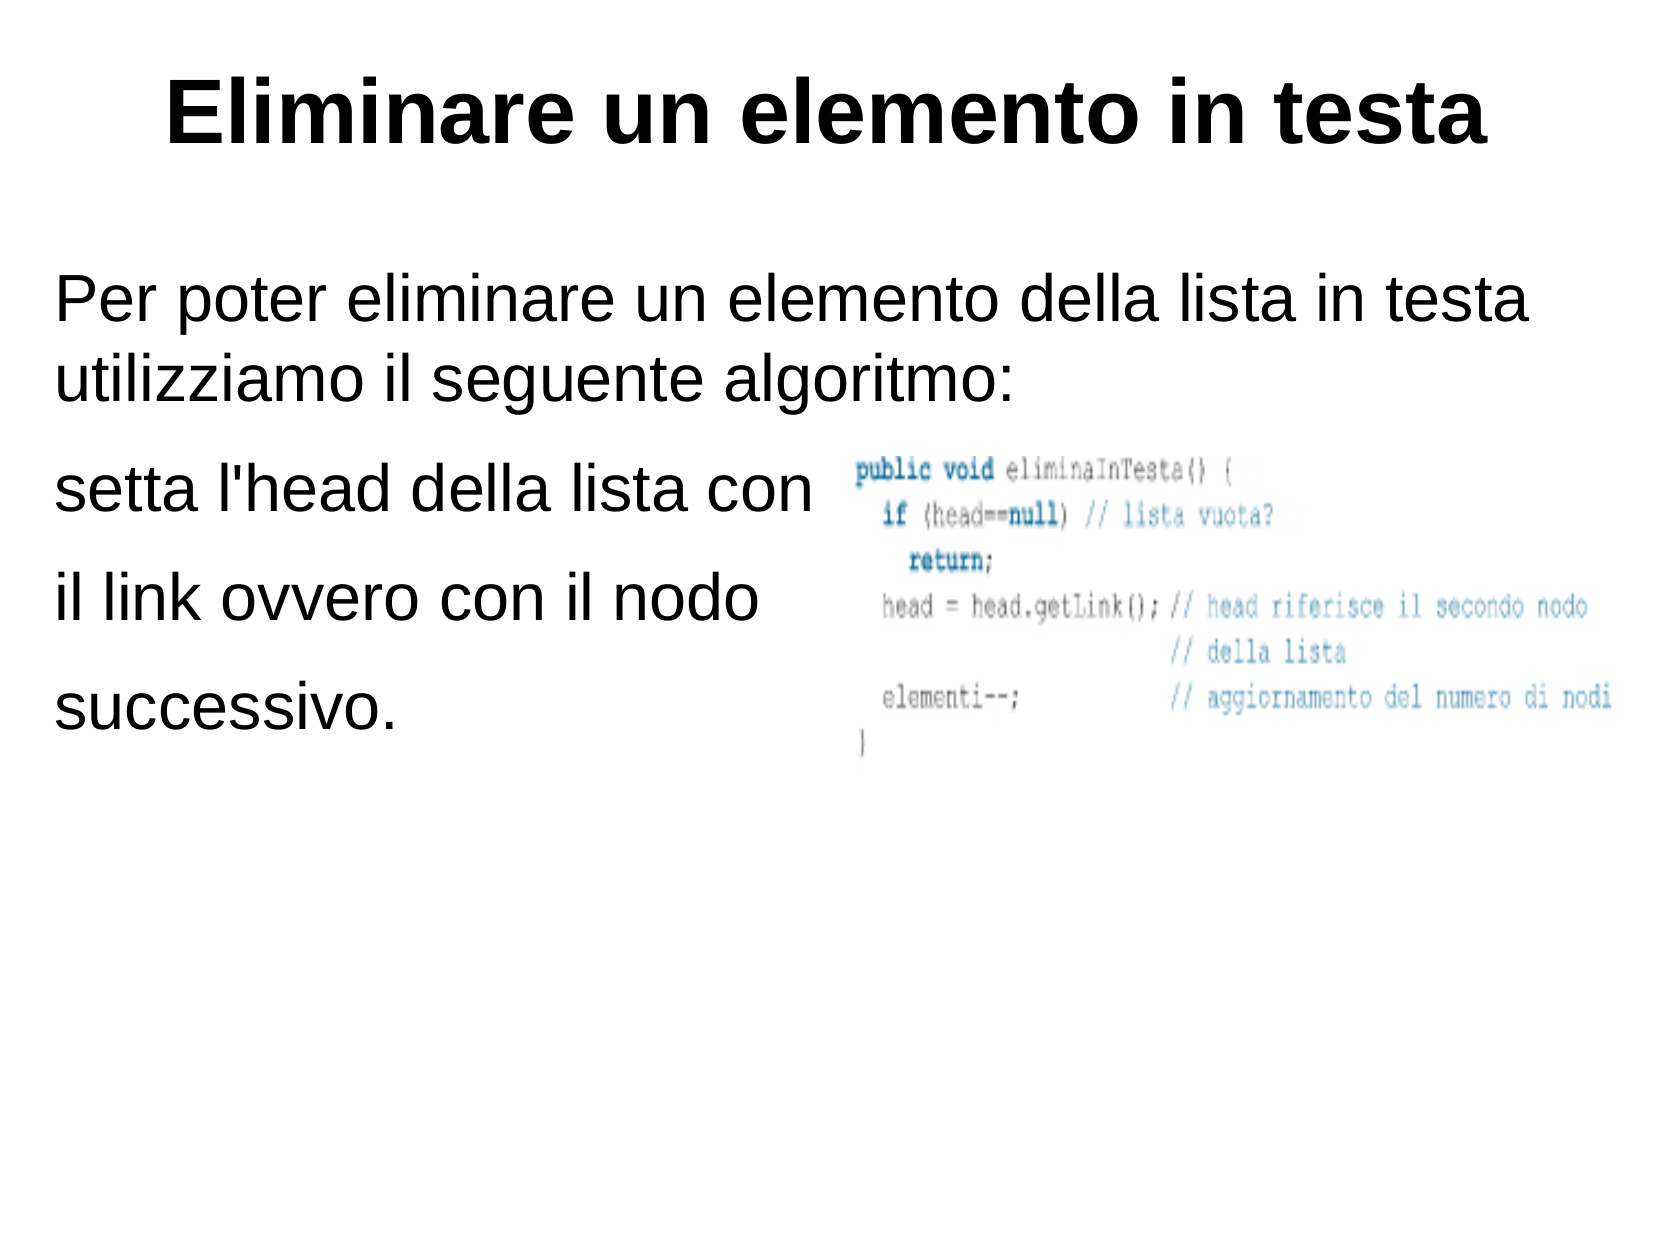

# Eliminare un elemento in testa
Per poter eliminare un elemento della lista in testa utilizziamo il seguente algoritmo:
setta l'head della lista con
il link ovvero con il nodo
successivo.